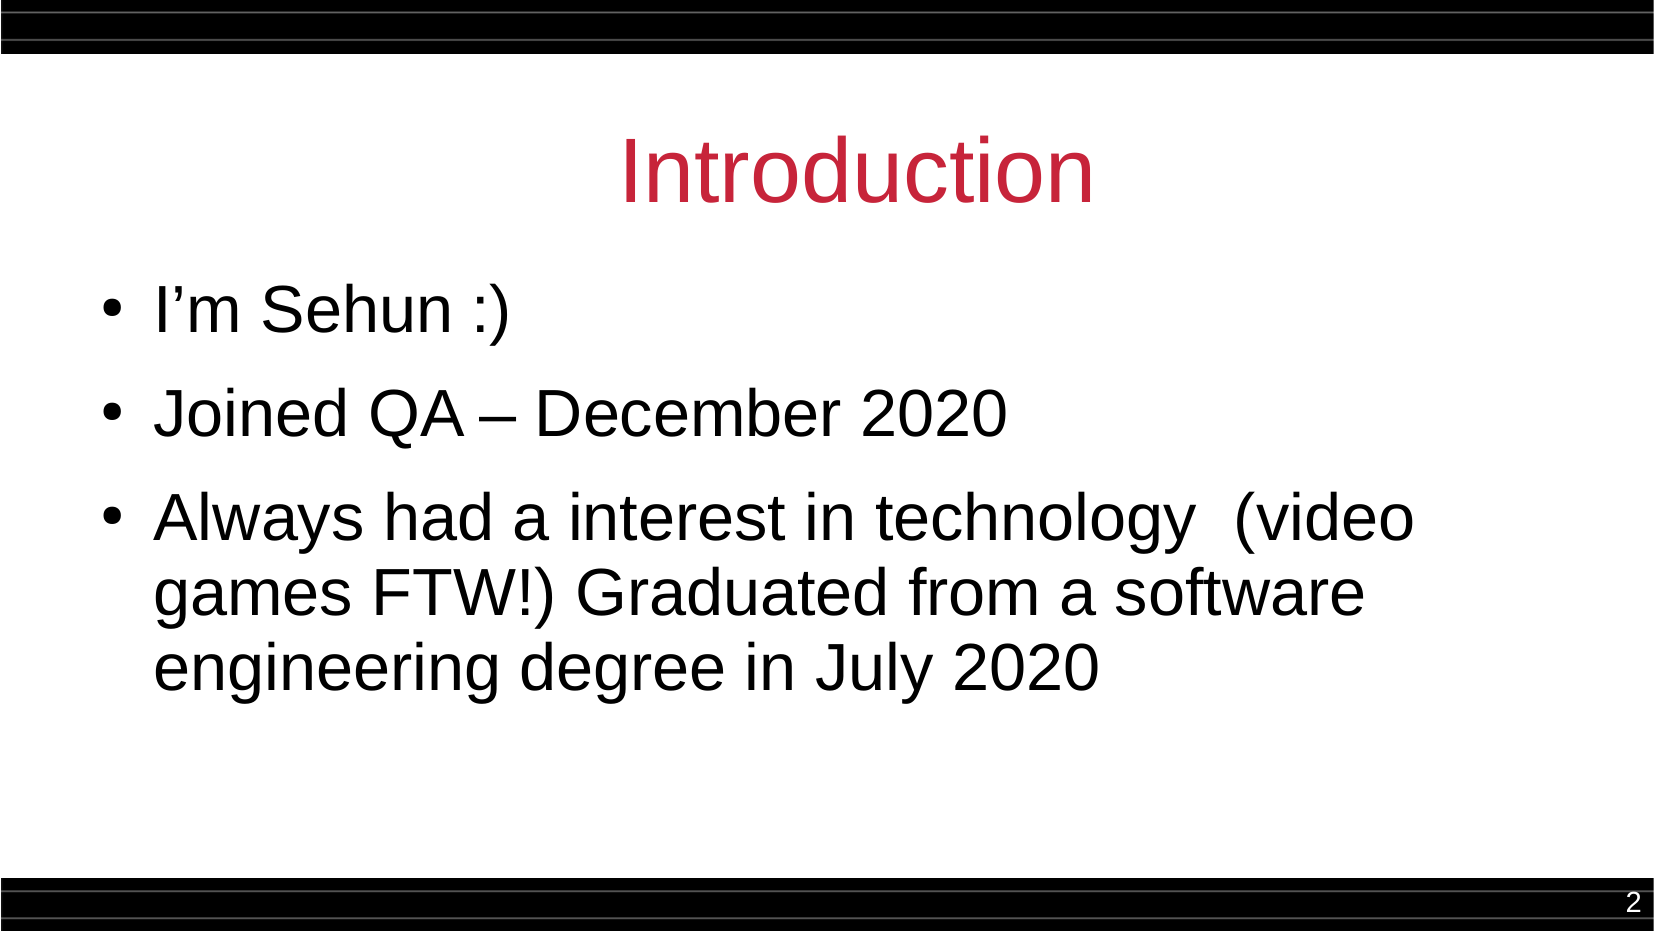

# Introduction
I’m Sehun :)
Joined QA – December 2020
Always had a interest in technology (video games FTW!) Graduated from a software engineering degree in July 2020